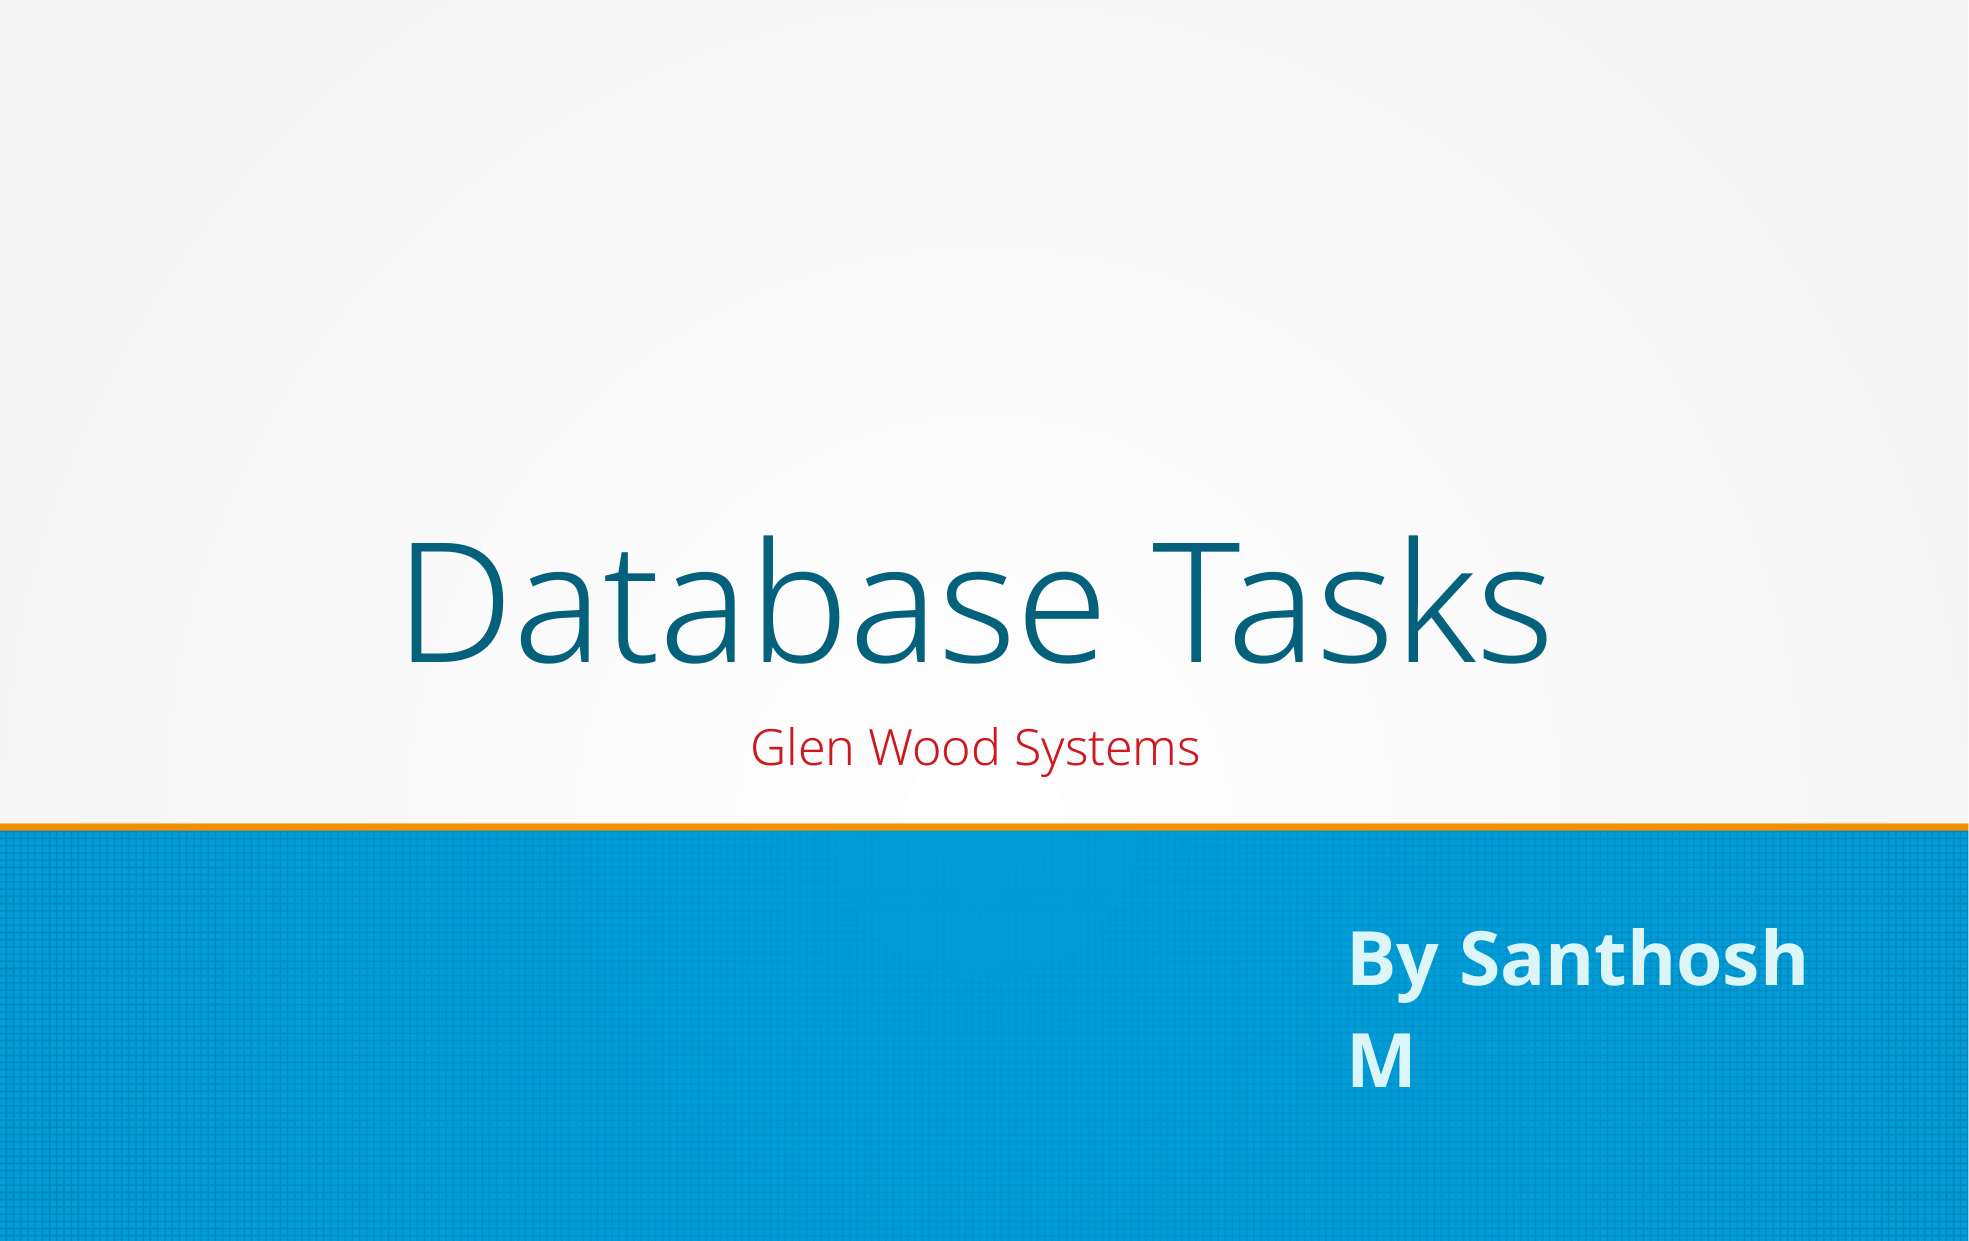

# Database Tasks Glen Wood Systems
By Santhosh M